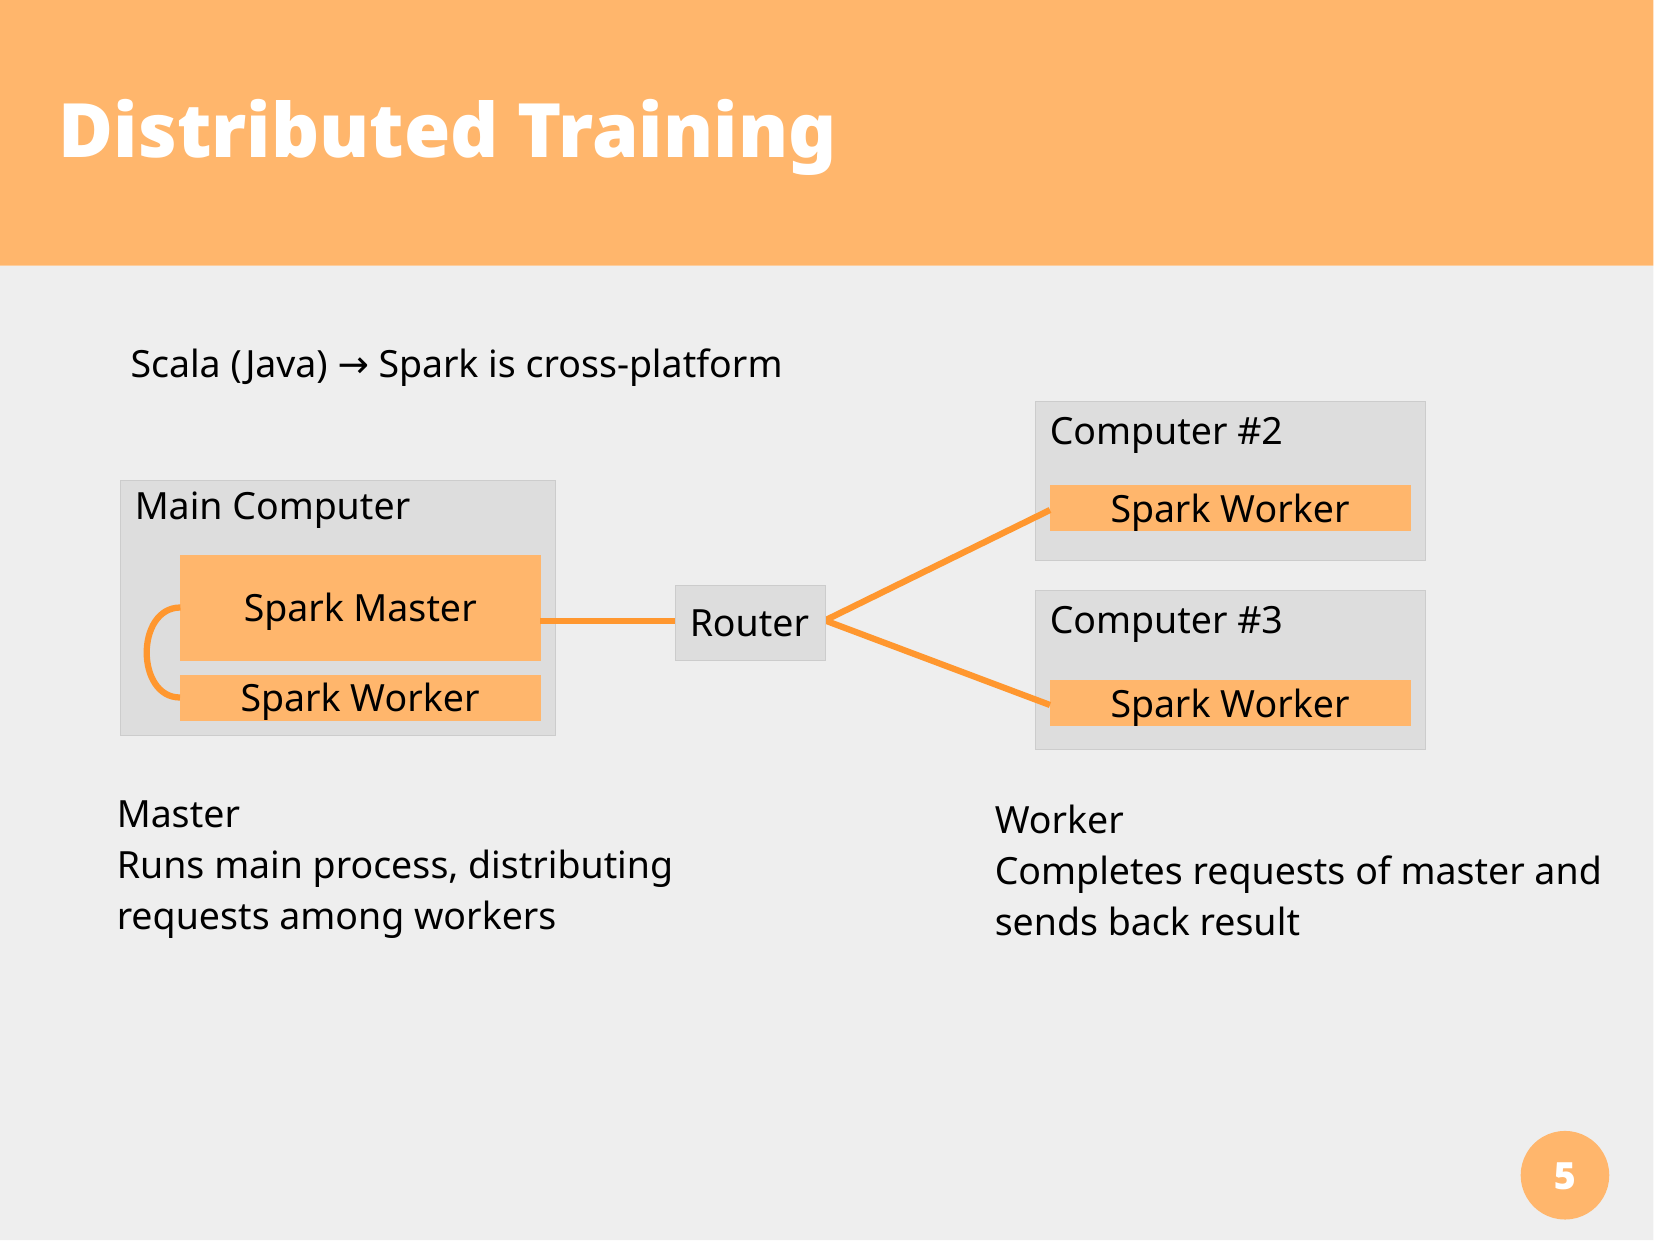

# Distributed Training
Scala (Java) → Spark is cross-platform
Computer #2
Main Computer
Spark Worker
Spark Master
Router
Computer #3
Spark Worker
Spark Worker
Master
Runs main process, distributing requests among workers
Worker
Completes requests of master and sends back result
5